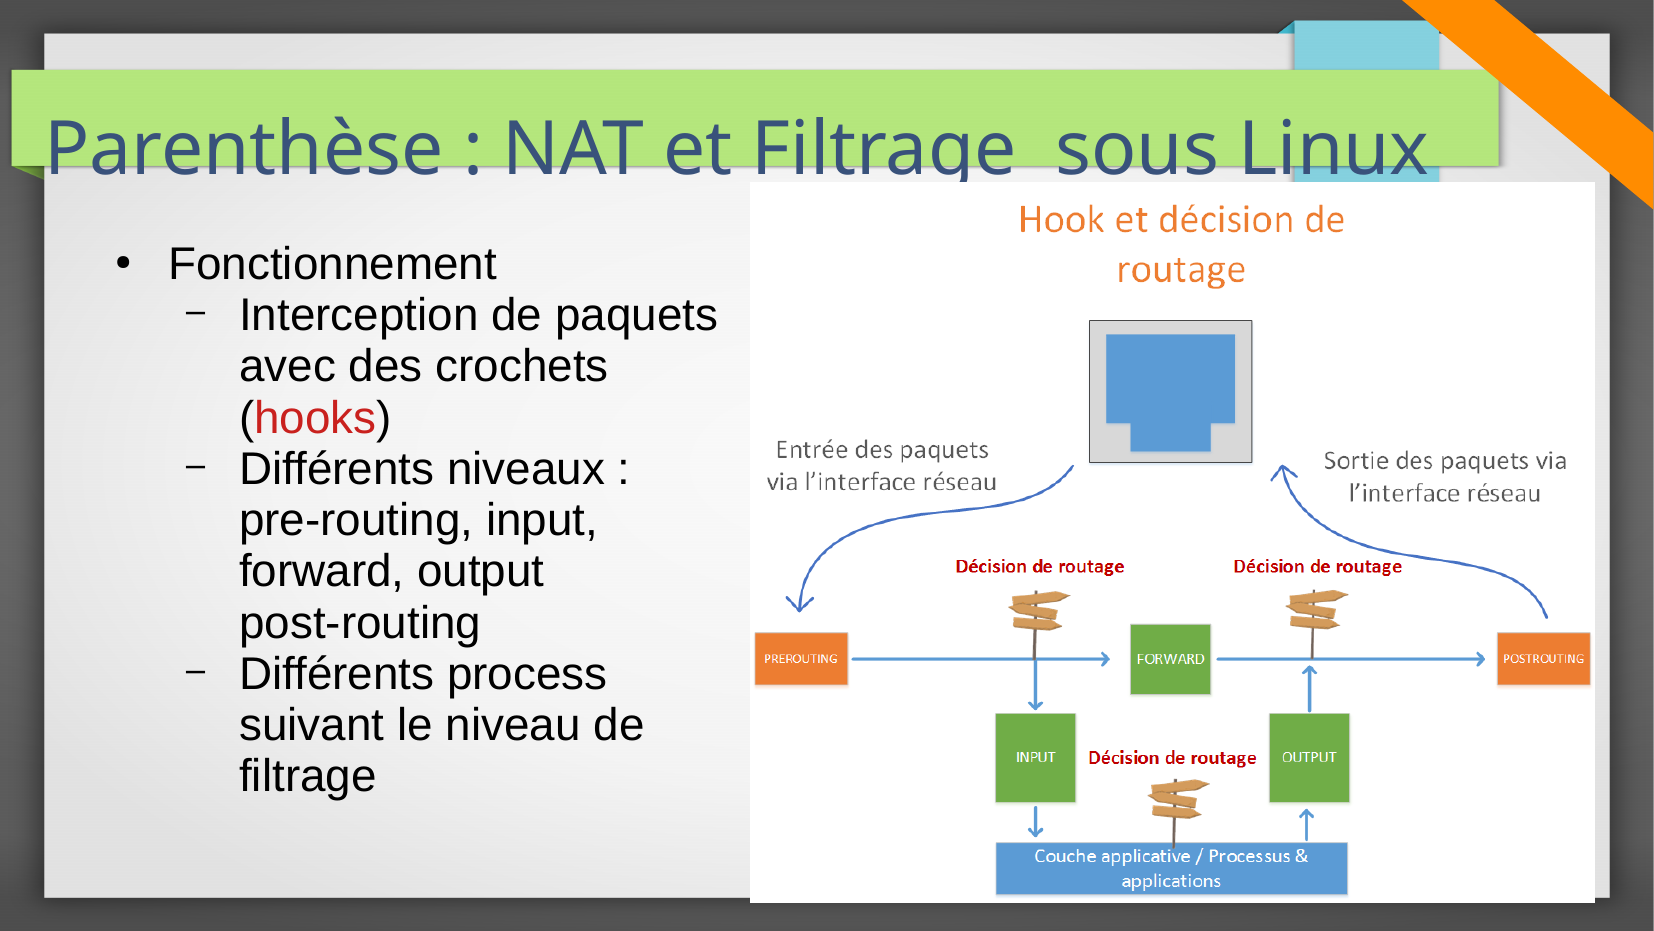

Parenthèse : NAT et Filtrage sous Linux
Fonctionnement
Interception de paquets avec des crochets (hooks)
Différents niveaux : pre-routing, input, forward, output
post-routing
Différents process suivant le niveau de filtrage